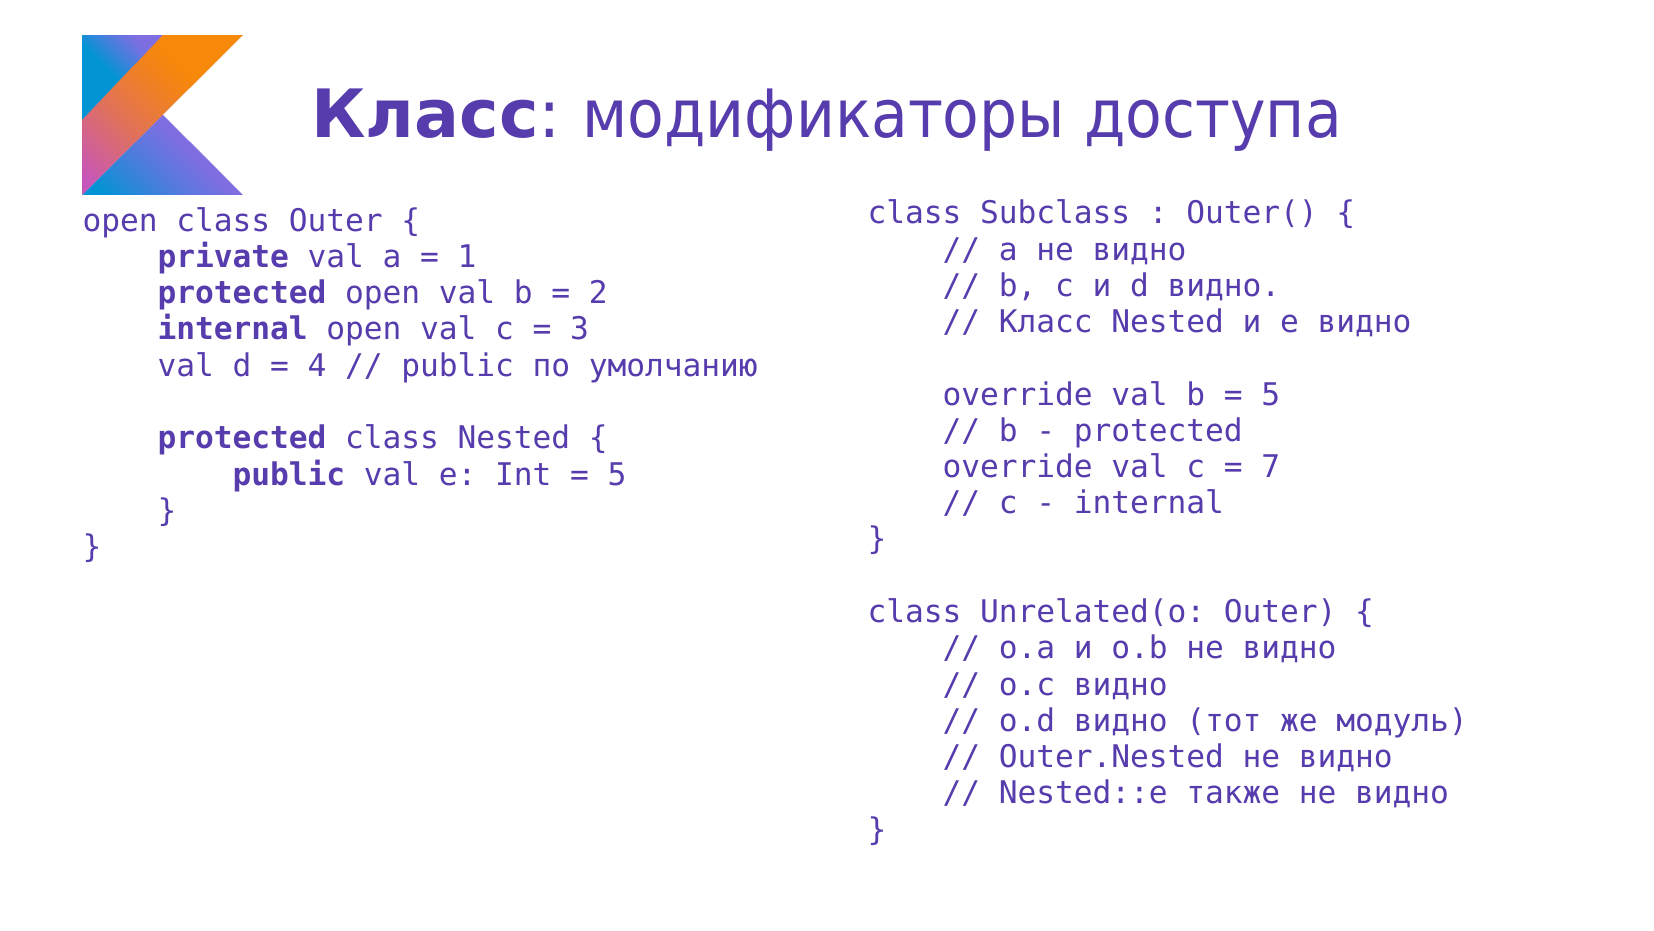

# Класс: модификаторы доступа
class Subclass : Outer() {
 // a не видно
 // b, c и d видно.
 // Класс Nested и e видно
 override val b = 5
 // b - protected
 override val c = 7
 // c - internal
}
class Unrelated(o: Outer) {
 // o.a и o.b не видно
 // o.c видно
 // o.d видно (тот же модуль)
 // Outer.Nested не видно
 // Nested::e также не видно
}
open class Outer {
 private val a = 1
 protected open val b = 2
 internal open val c = 3
 val d = 4 // public по умолчанию
 protected class Nested {
 public val e: Int = 5
 }
}